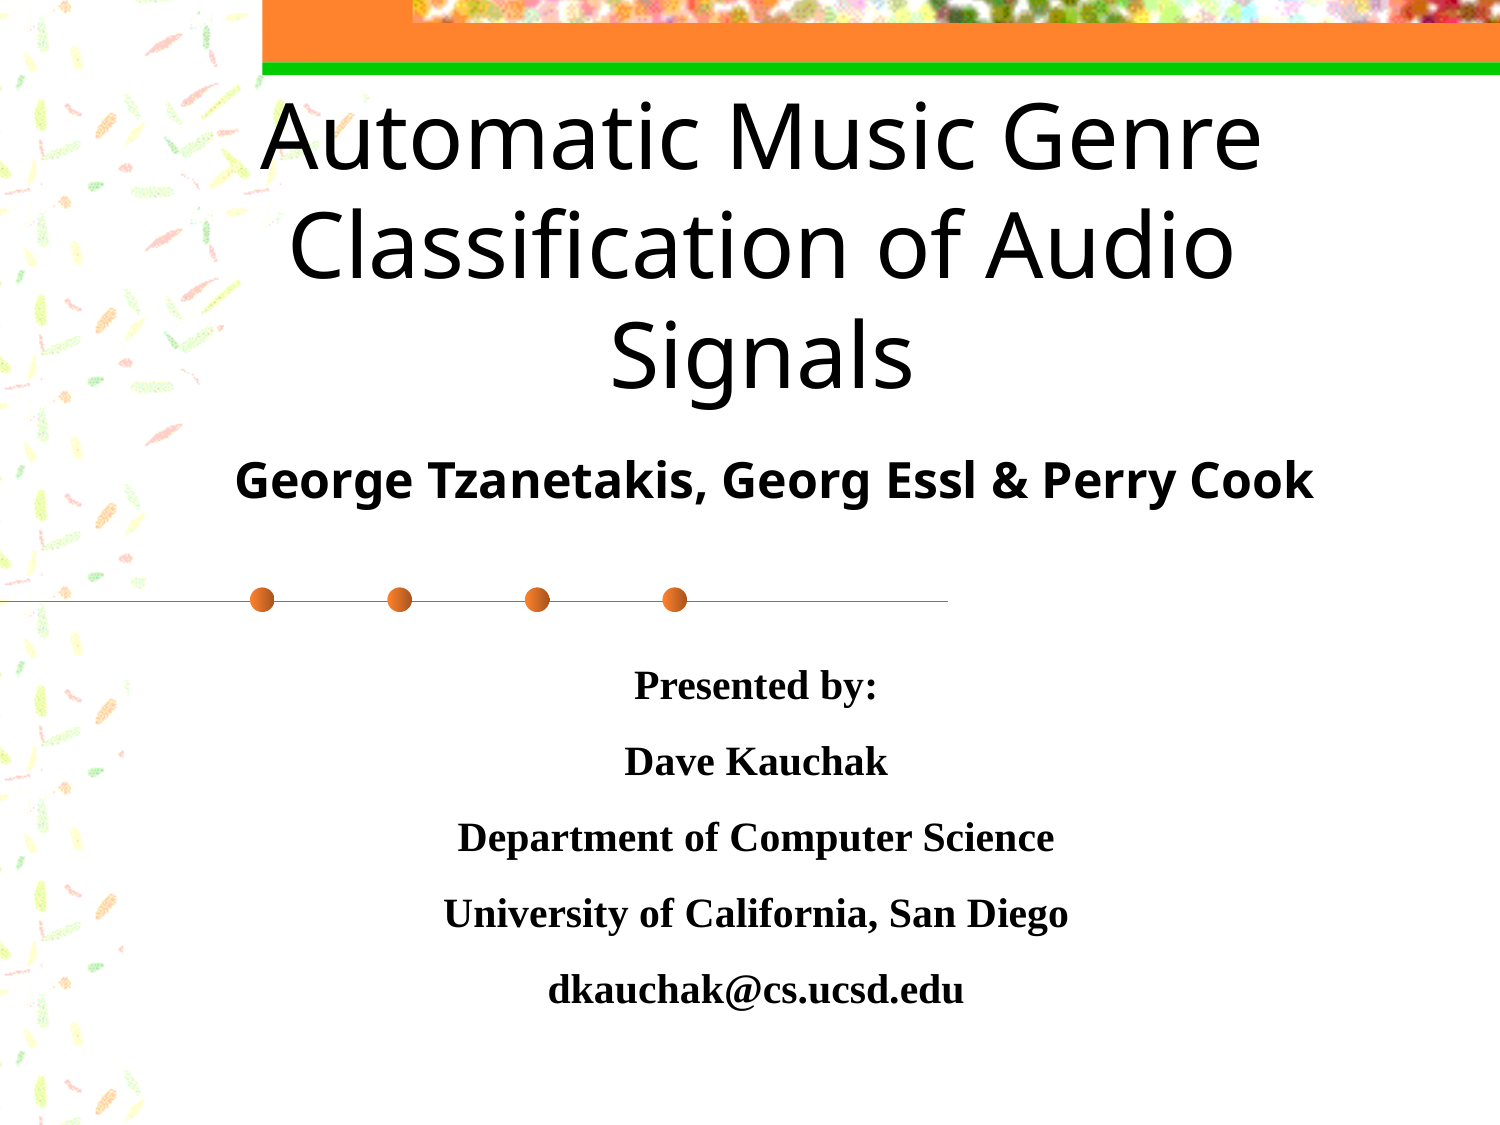

# Automatic Music Genre Classification of Audio Signals George Tzanetakis, Georg Essl & Perry Cook
Presented by:
Dave Kauchak
Department of Computer Science
University of California, San Diego
dkauchak@cs.ucsd.edu